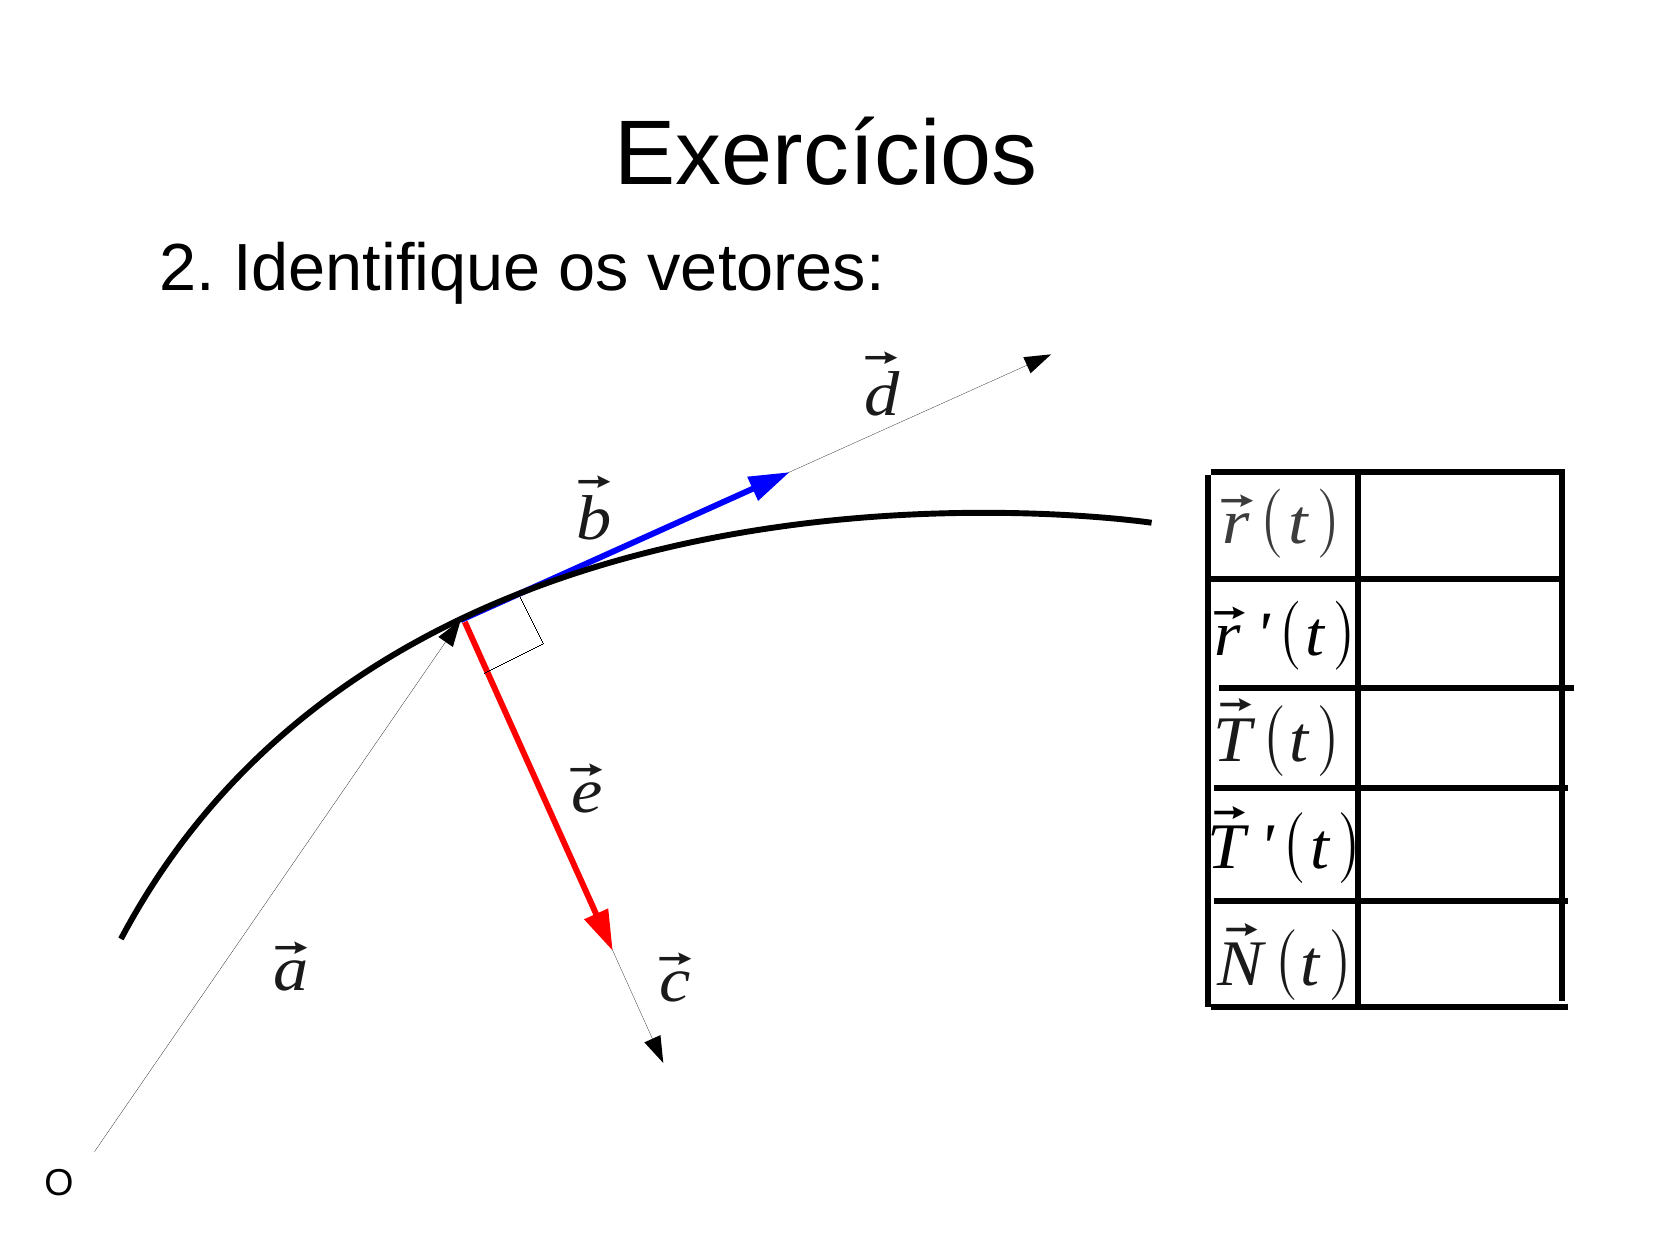

# Exercícios
2. Identifique os vetores:
O